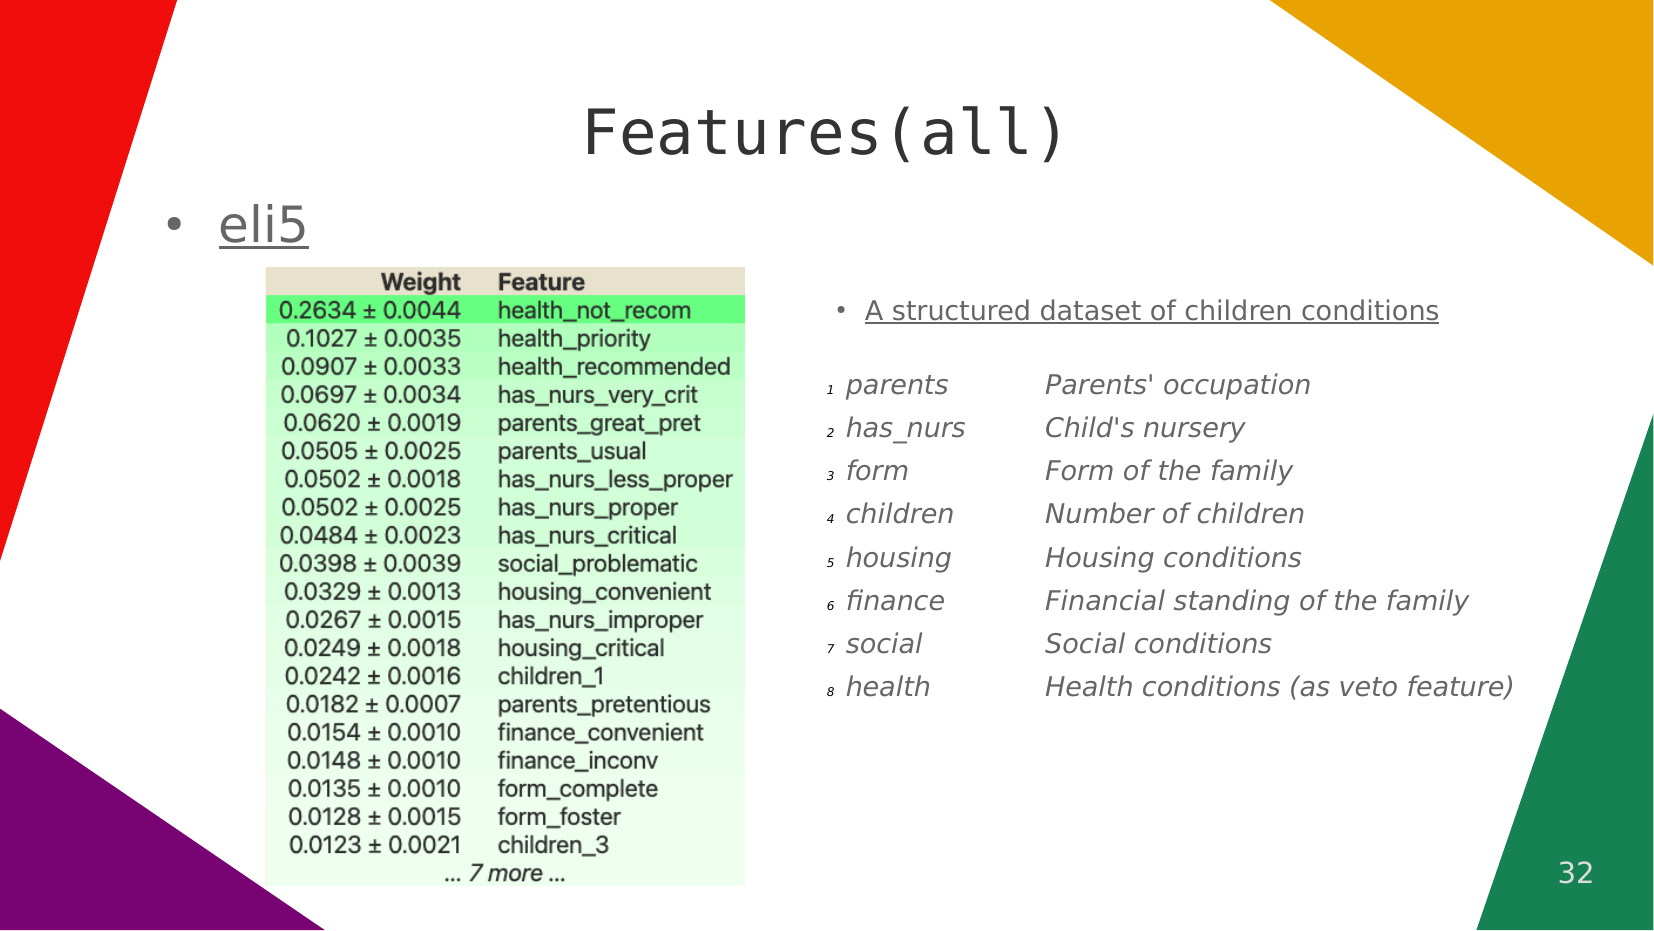

# Features(all)
eli5
A structured dataset of children conditions
parents 	Parents' occupation
has_nurs 	Child's nursery
form 		Form of the family
children 		Number of children
housing 	Housing conditions
finance 	Financial standing of the family
social 		Social conditions
health 	Health conditions (as veto feature)
32